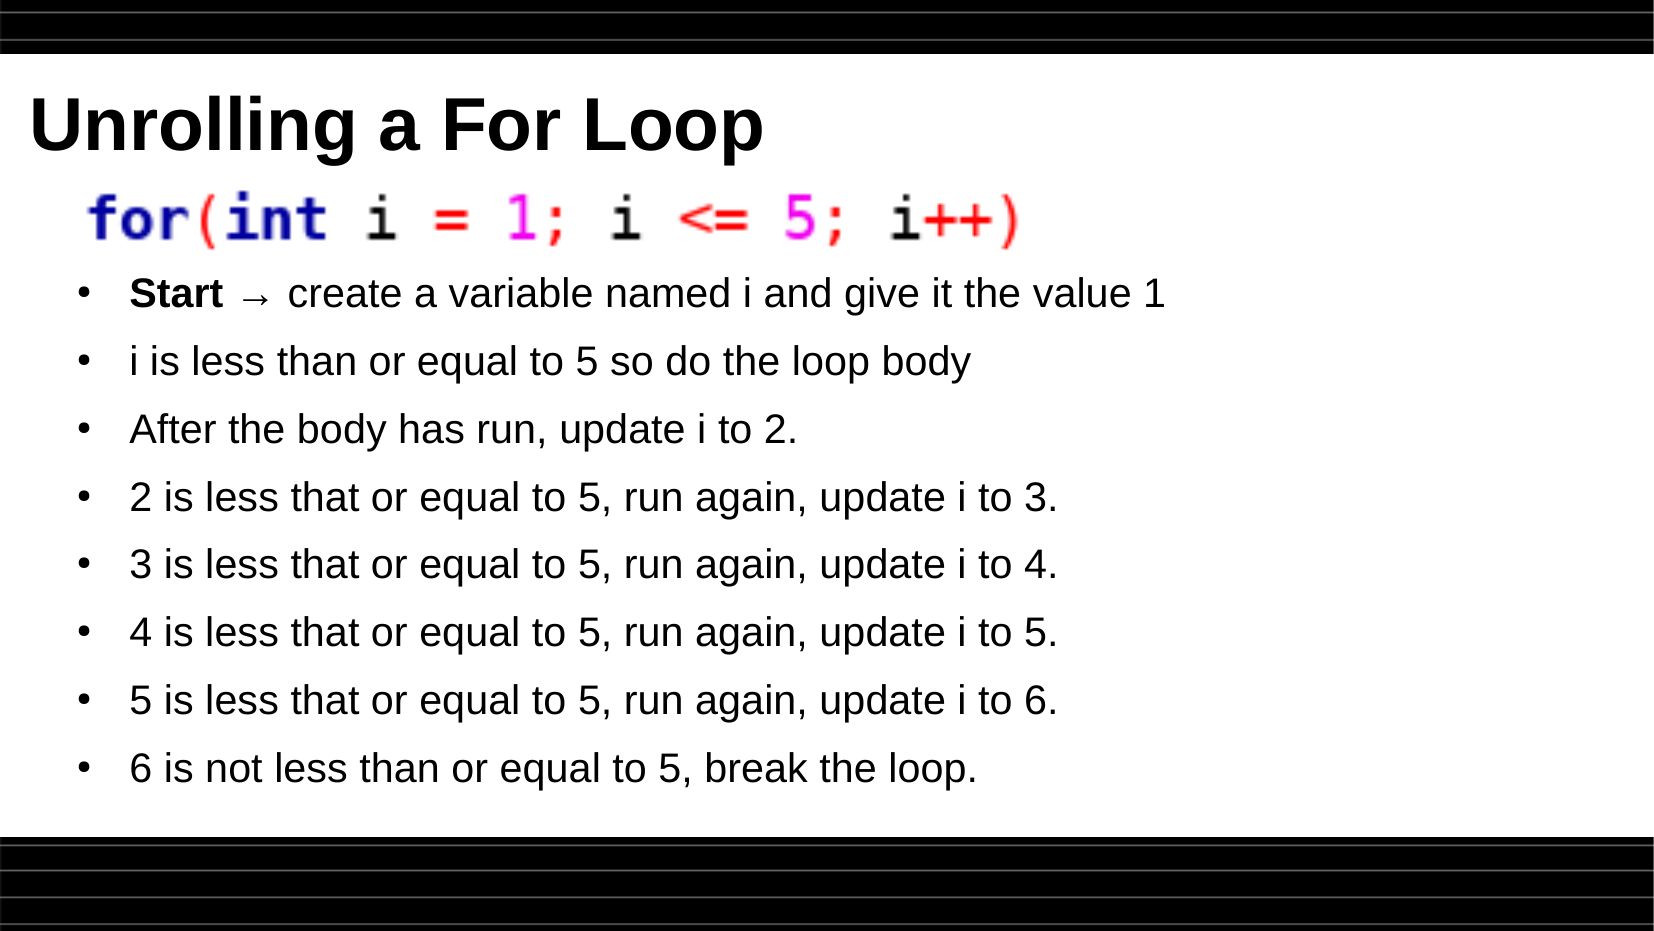

Unrolling a For Loop
# Start → create a variable named i and give it the value 1
i is less than or equal to 5 so do the loop body
After the body has run, update i to 2.
2 is less that or equal to 5, run again, update i to 3.
3 is less that or equal to 5, run again, update i to 4.
4 is less that or equal to 5, run again, update i to 5.
5 is less that or equal to 5, run again, update i to 6.
6 is not less than or equal to 5, break the loop.